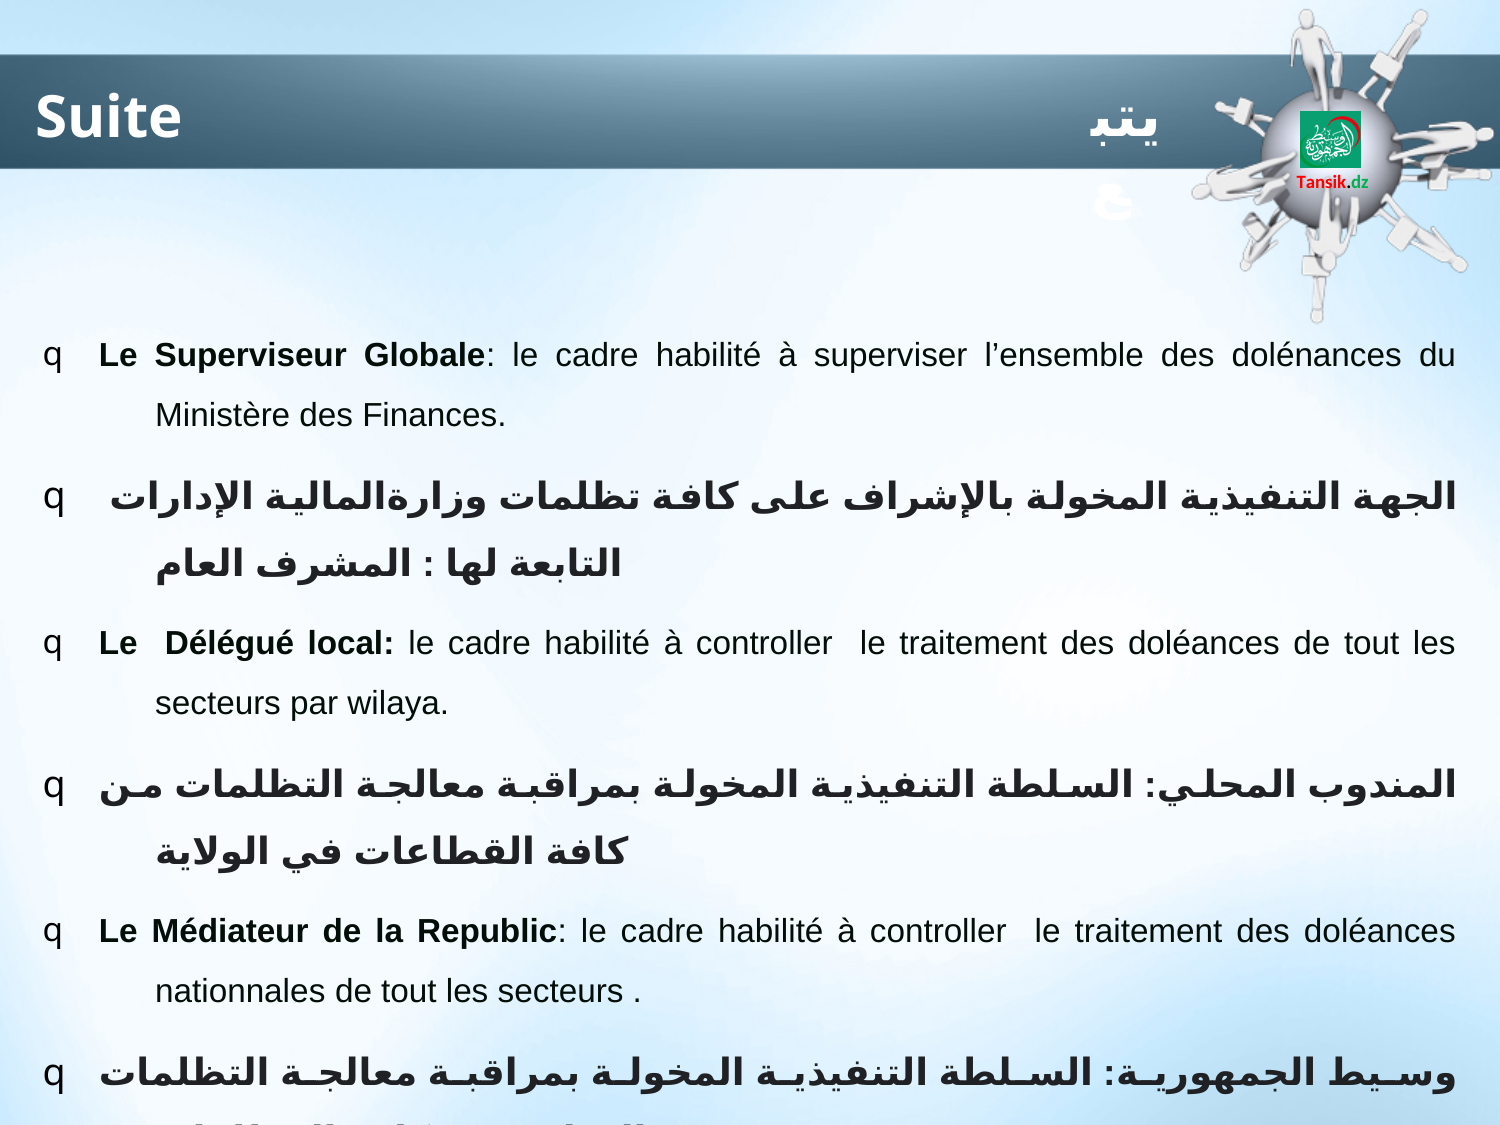

يتبع
# Suite
Tansik.dz
Le Superviseur Globale: le cadre habilité à superviser l’ensemble des dolénances du Ministère des Finances.
 الجهة التنفيذية المخولة بالإشراف على كافة تظلمات وزارةالمالية الإدارات التابعة لها : المشرف العام
Le Délégué local: le cadre habilité à controller le traitement des doléances de tout les secteurs par wilaya.
المندوب المحلي: السلطة التنفيذية المخولة بمراقبة معالجة التظلمات من كافة القطاعات في الولاية
Le Médiateur de la Republic: le cadre habilité à controller le traitement des doléances nationnales de tout les secteurs .
وسيط الجمهورية: السلطة التنفيذية المخولة بمراقبة معالجة التظلمات الوطنية من كافة القطاعات